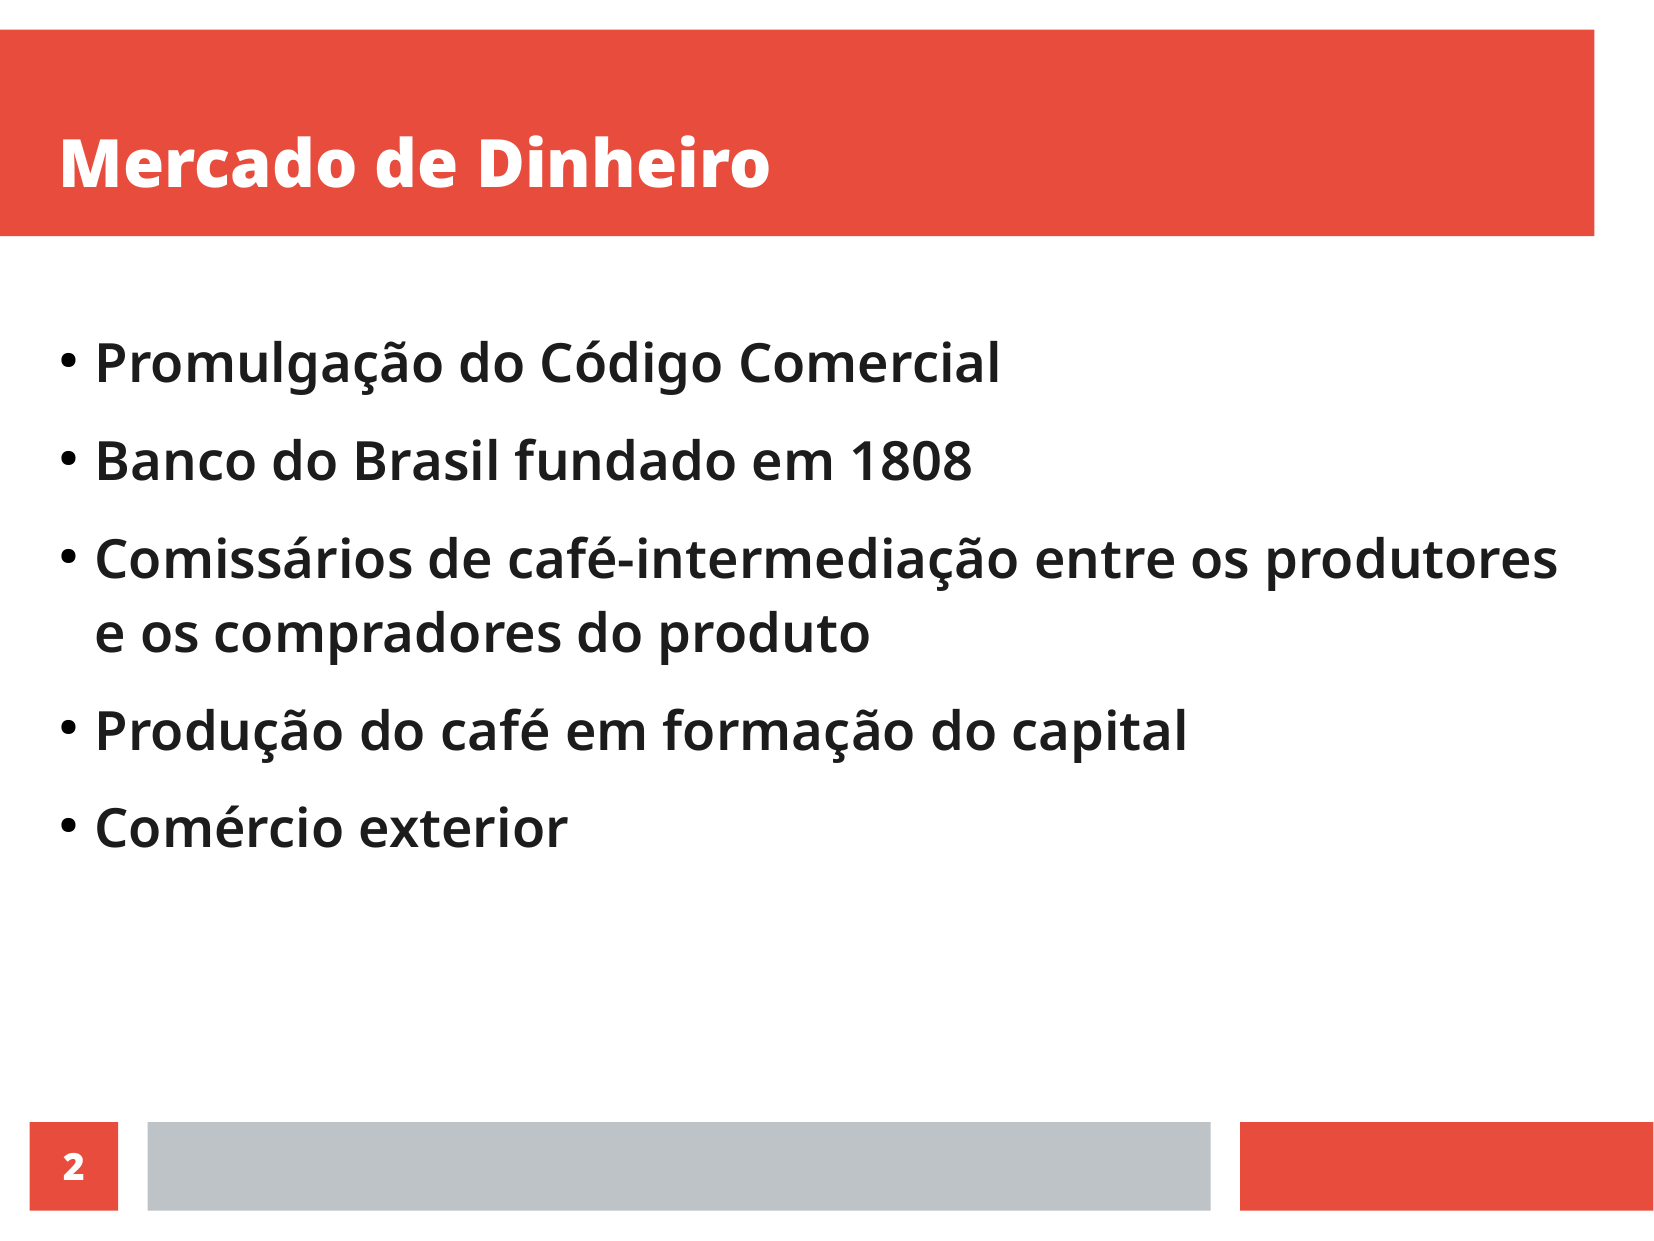

# Mercado de Dinheiro
Promulgação do Código Comercial
Banco do Brasil fundado em 1808
Comissários de café-intermediação entre os produtores e os compradores do produto
Produção do café em formação do capital
Comércio exterior
2